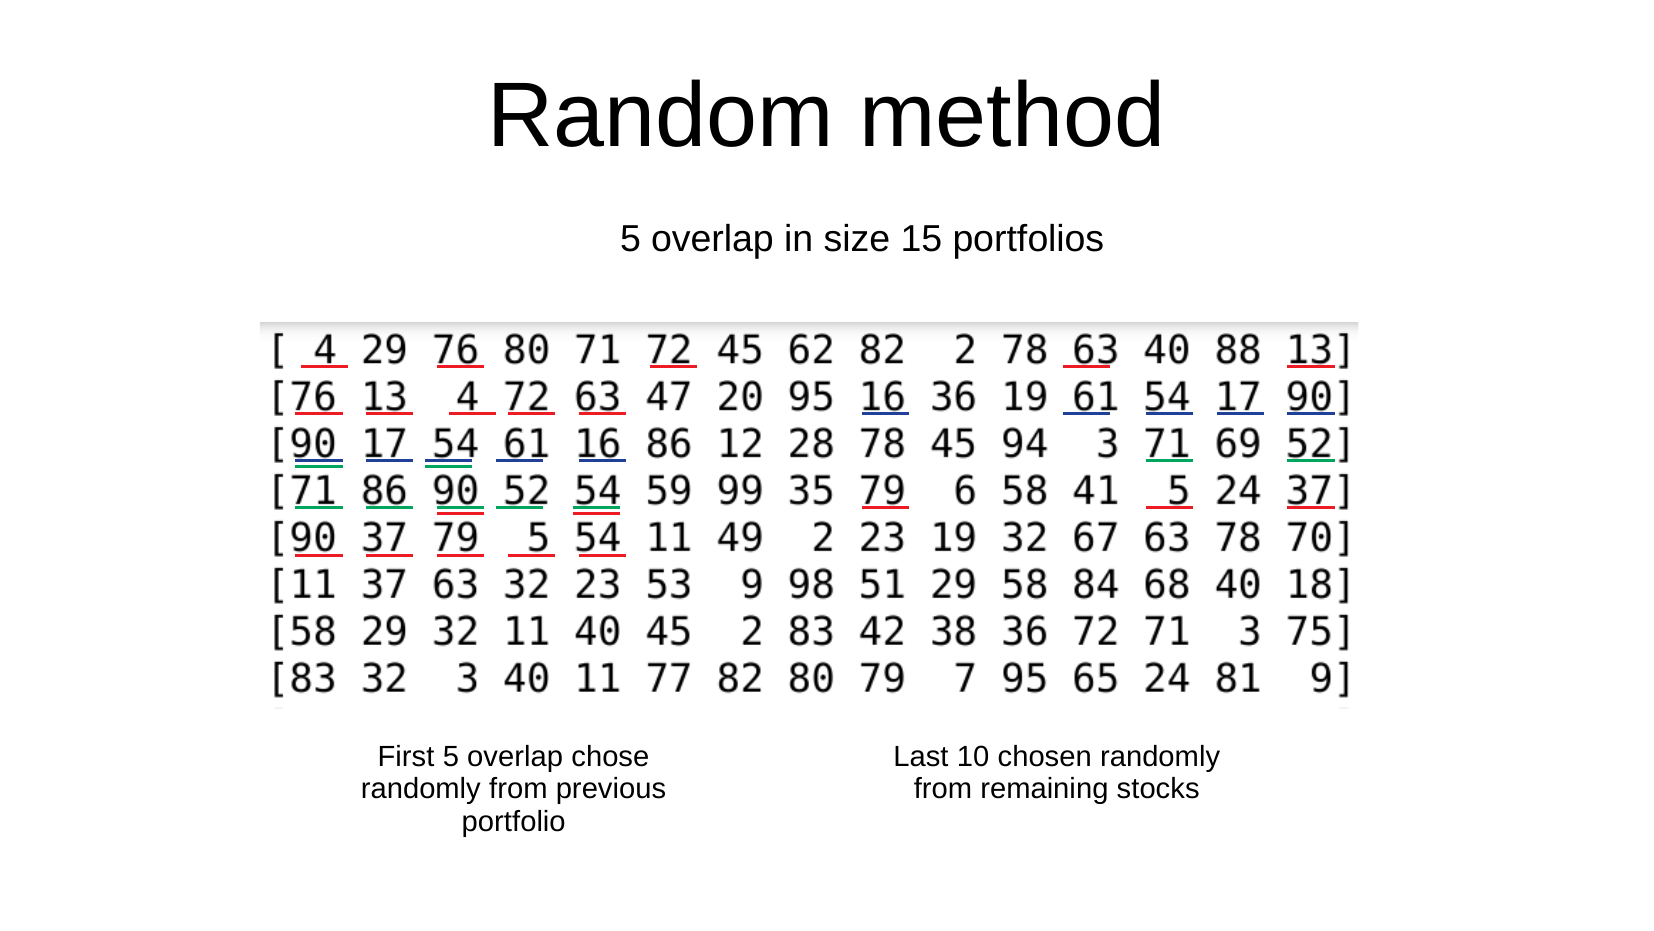

# Random method
5 overlap in size 15 portfolios
First 5 overlap chose randomly from previous portfolio
Last 10 chosen randomly from remaining stocks